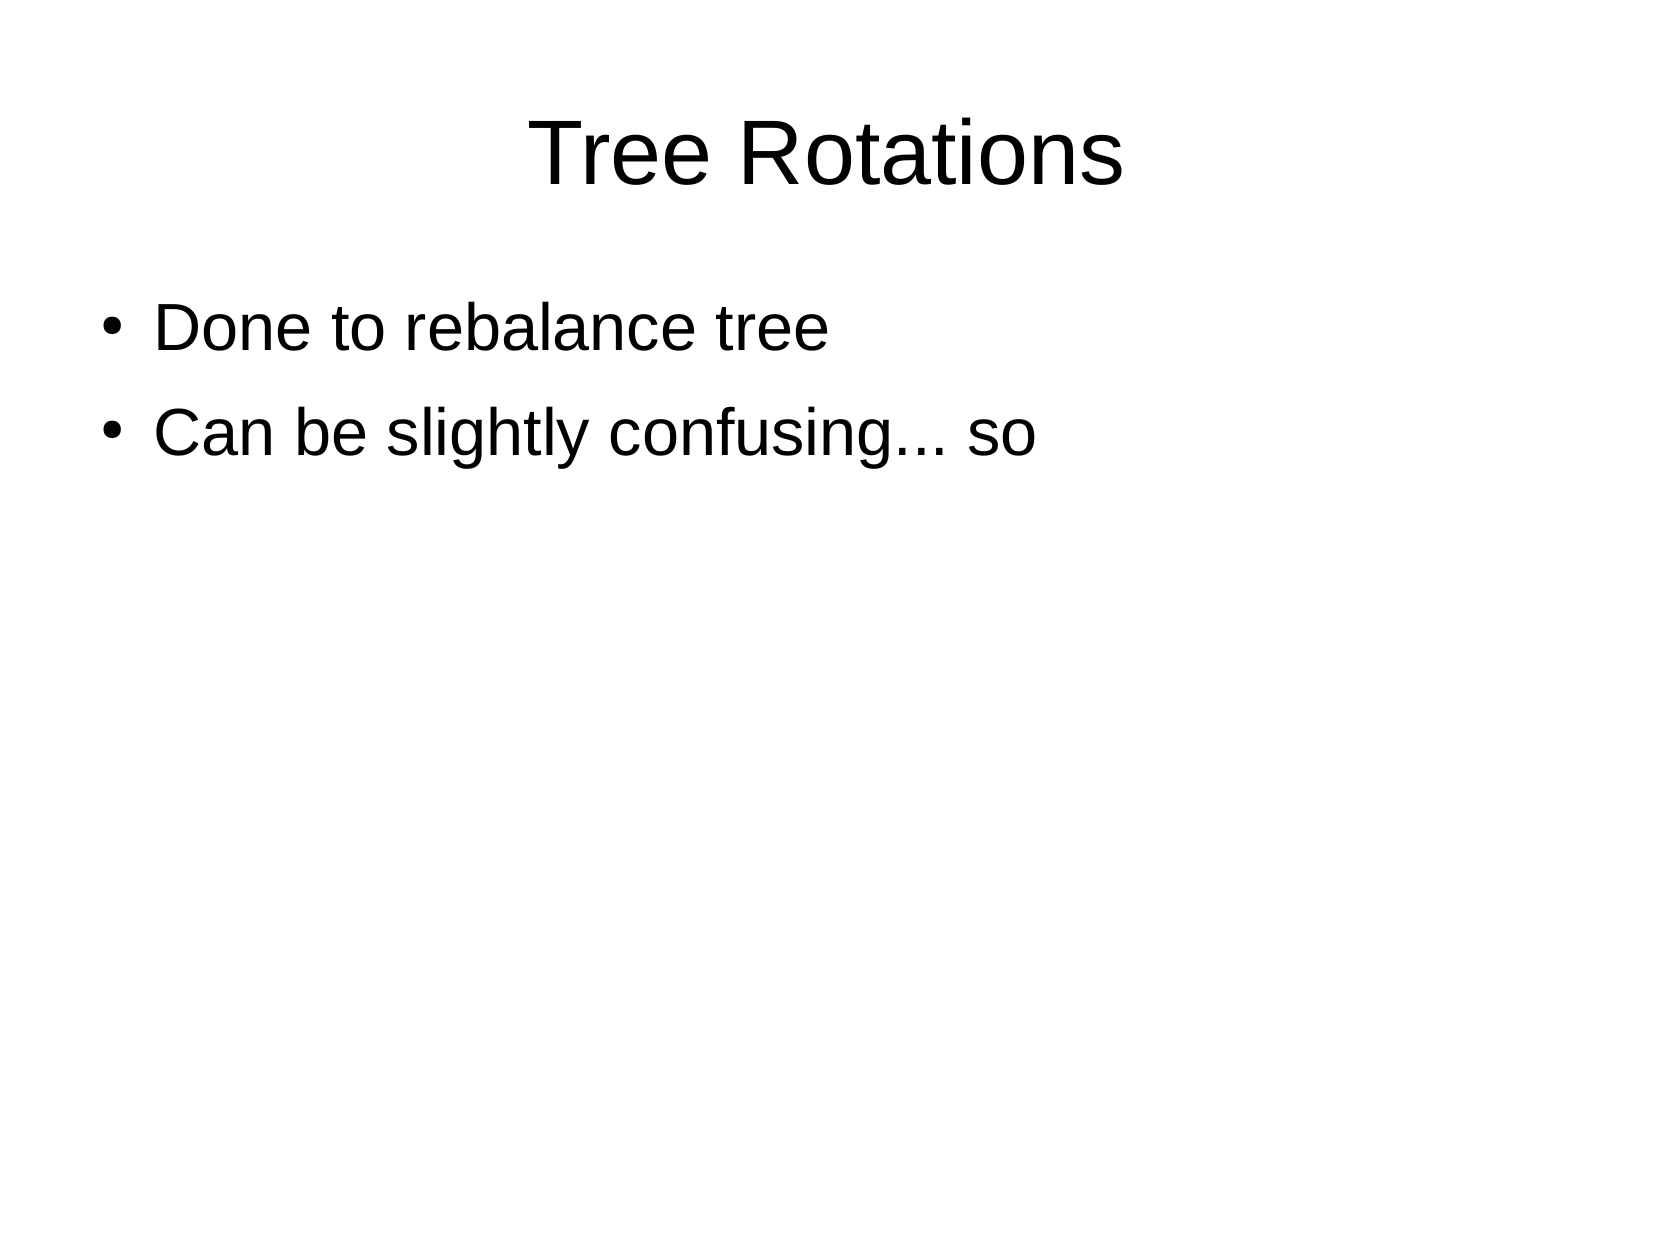

# Tree Rotations
Done to rebalance tree
Can be slightly confusing... so